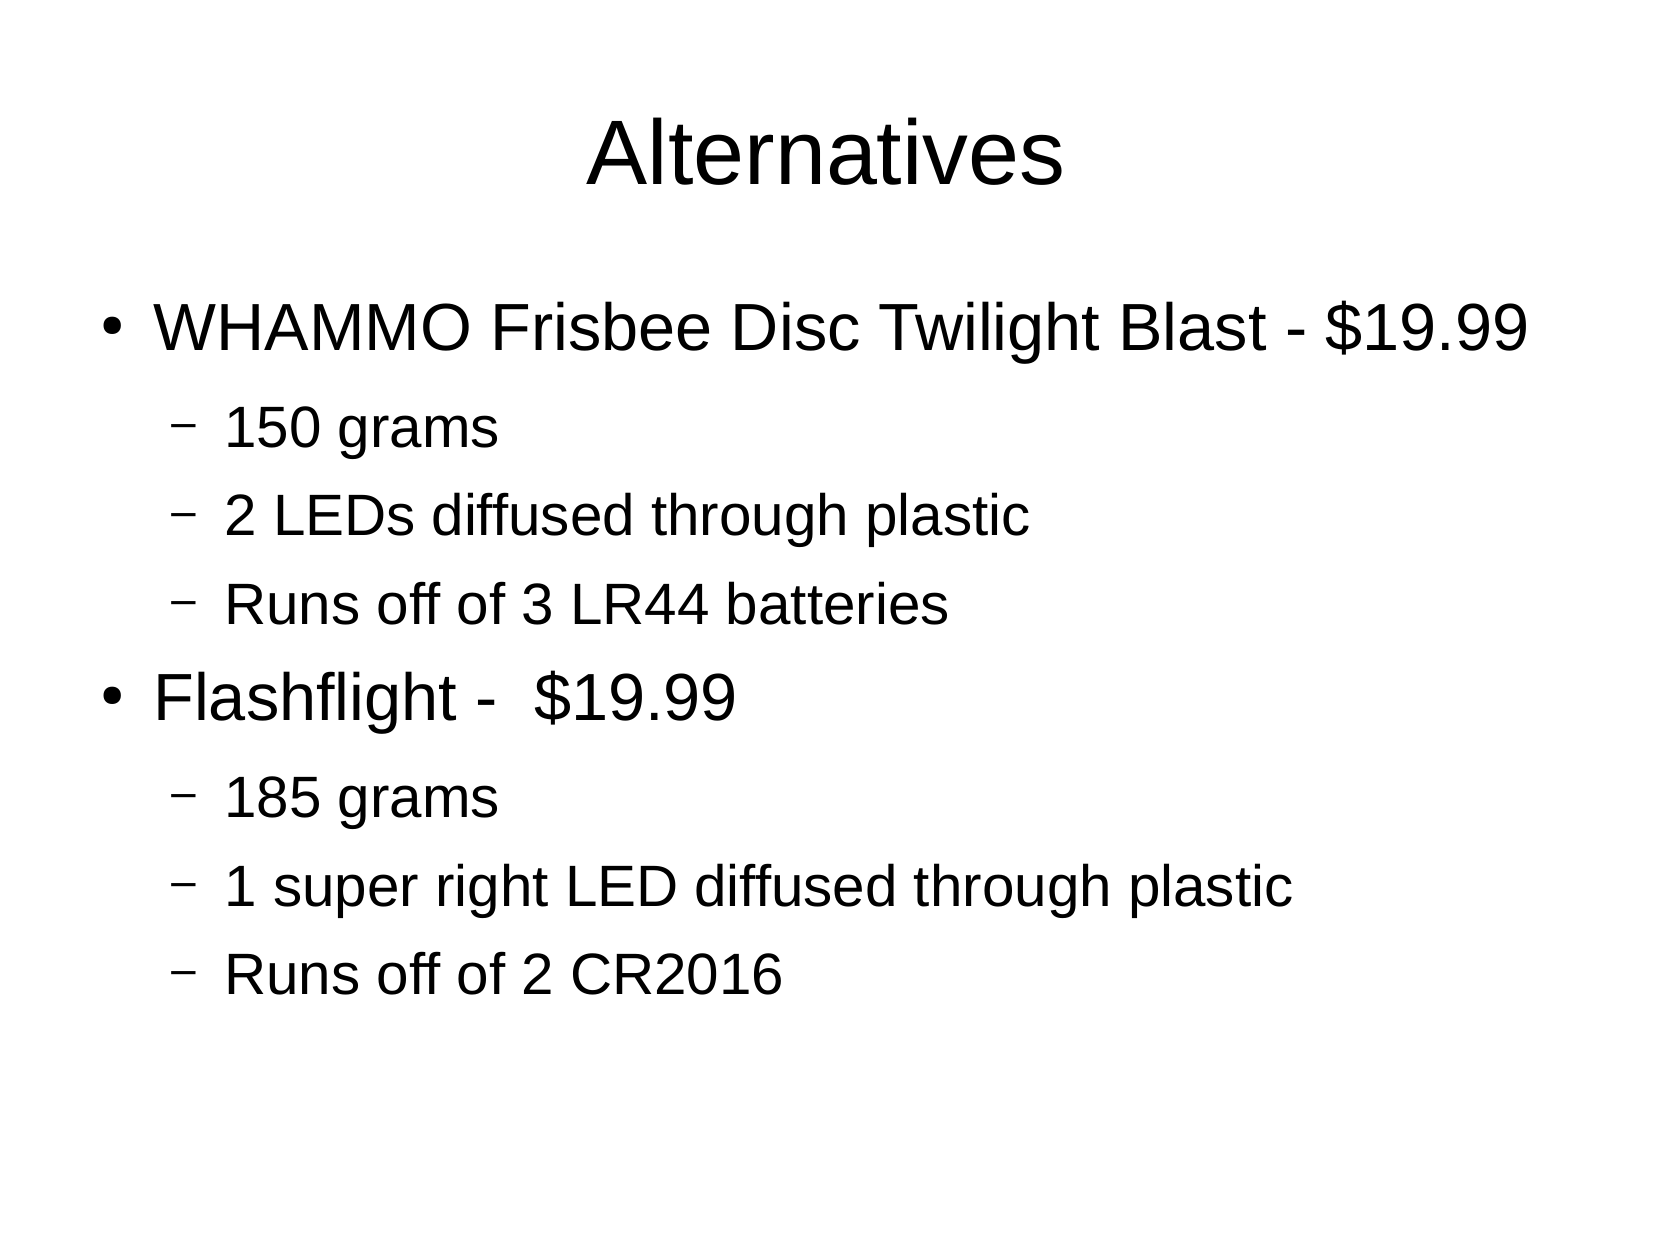

# Alternatives
WHAMMO Frisbee Disc Twilight Blast - $19.99
150 grams
2 LEDs diffused through plastic
Runs off of 3 LR44 batteries
Flashflight - $19.99
185 grams
1 super right LED diffused through plastic
Runs off of 2 CR2016